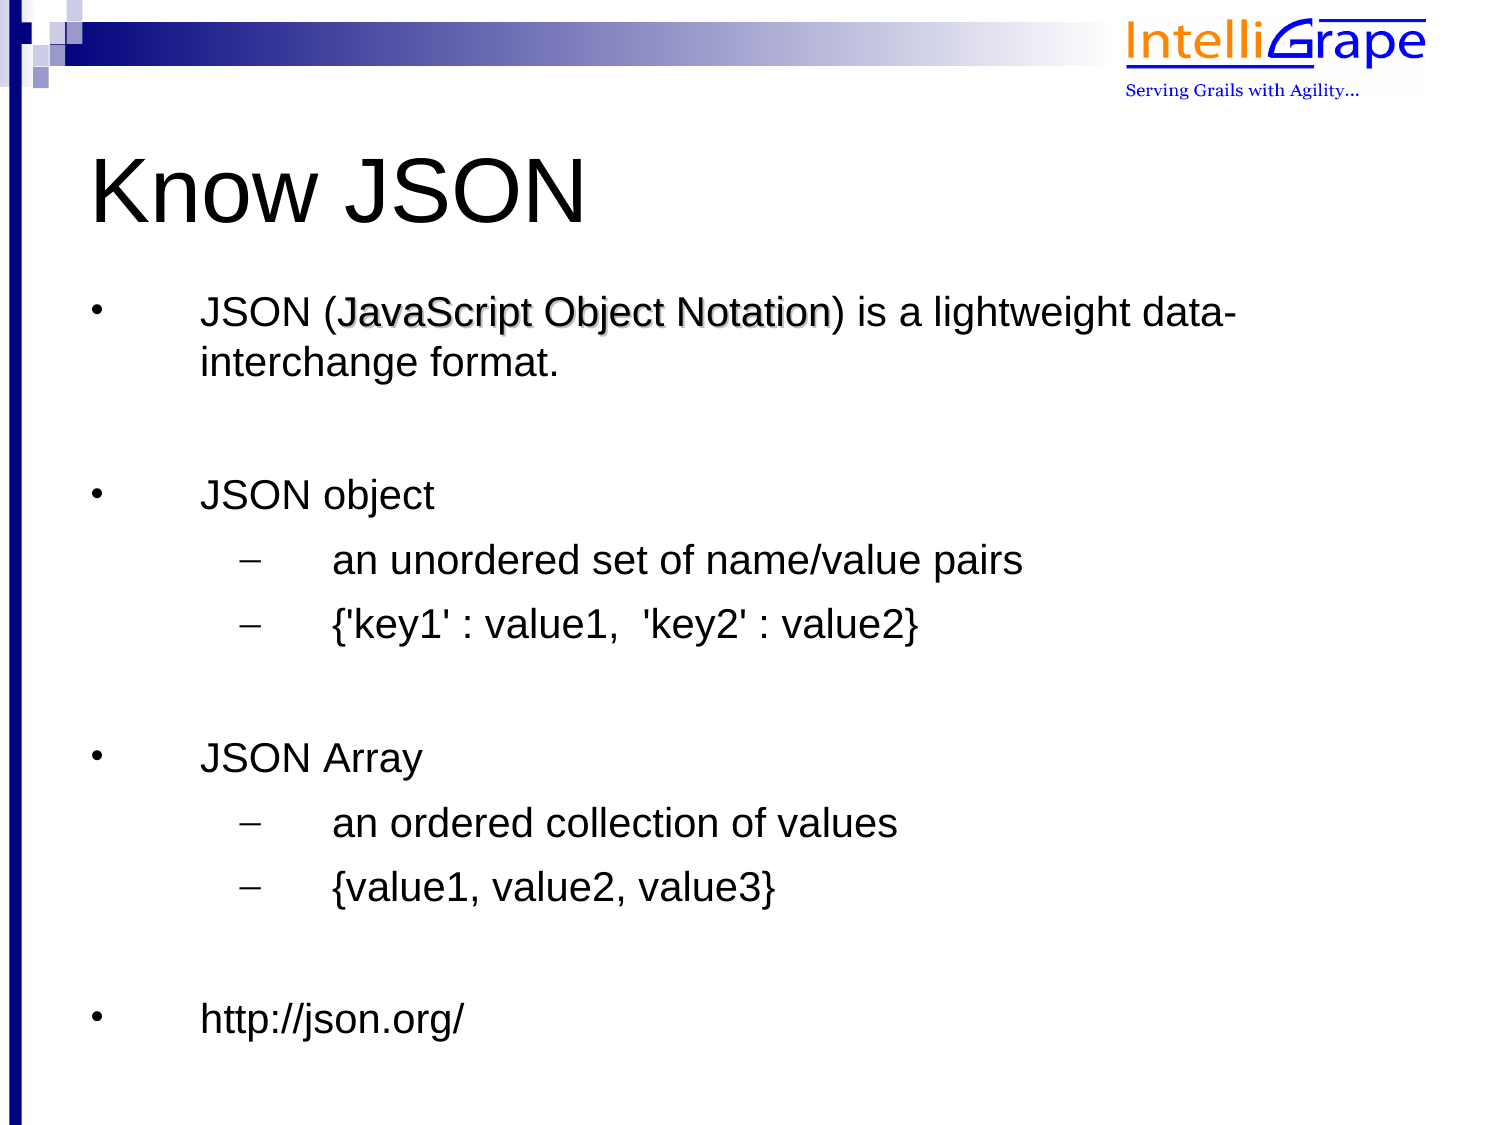

# Know JSON
JSON (JavaScript Object Notation) is a lightweight data-interchange format.
JSON object
an unordered set of name/value pairs
{'key1' : value1, 'key2' : value2}
JSON Array
an ordered collection of values
{value1, value2, value3}
http://json.org/